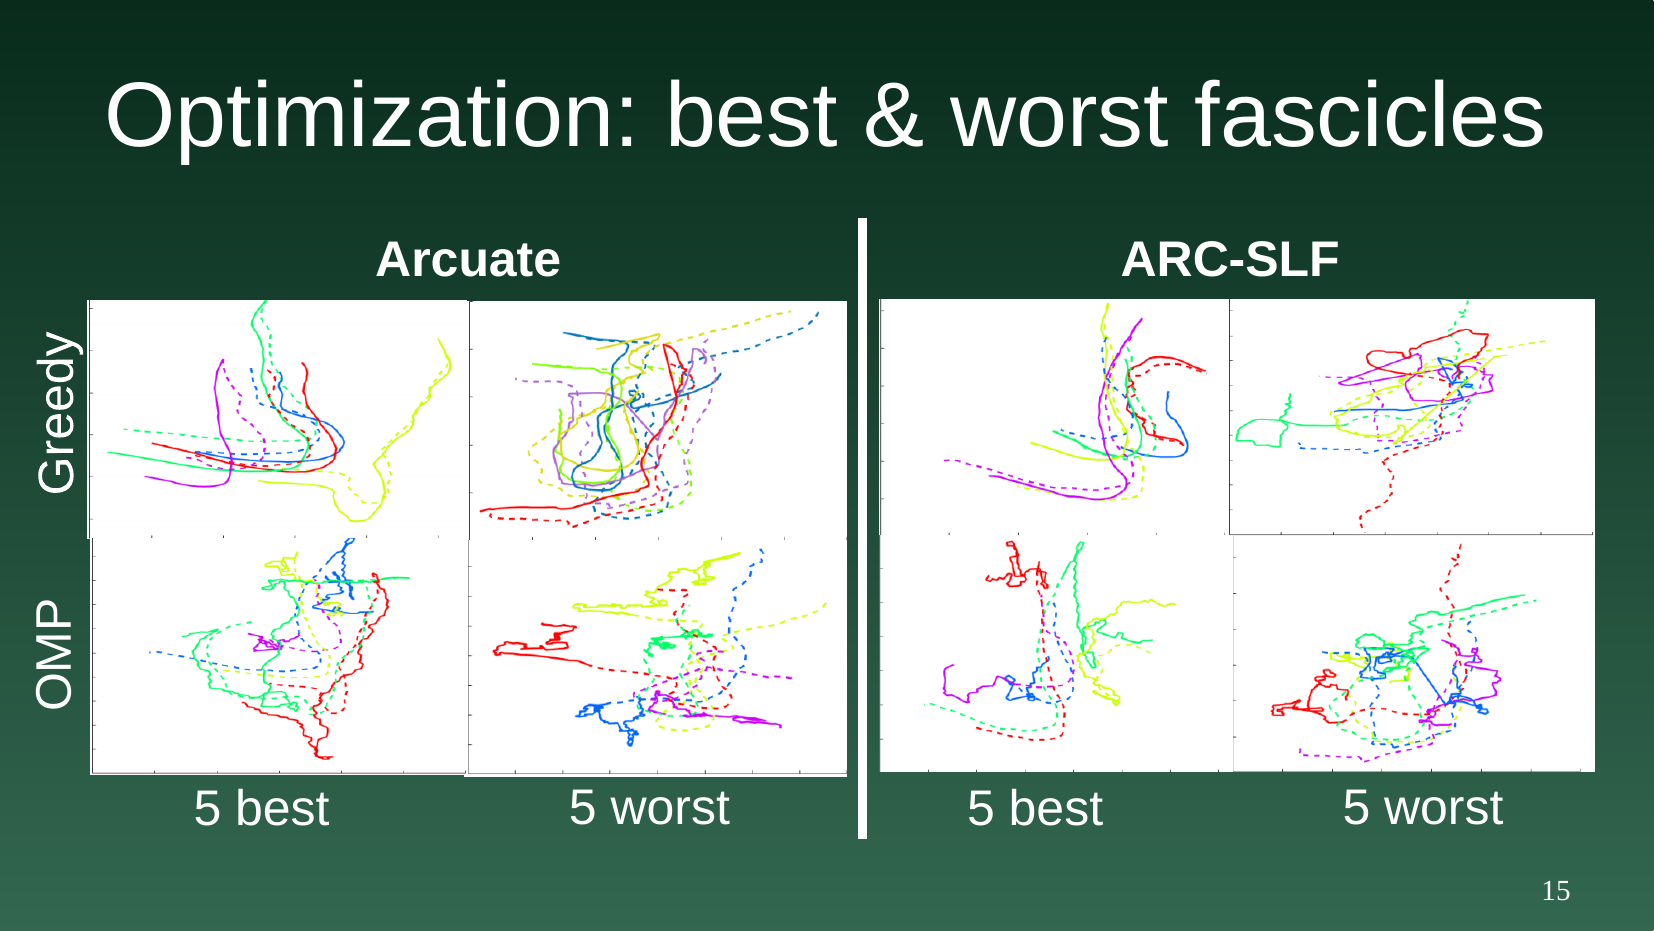

# Optimization: best & worst fascicles
Arcuate
ARC-SLF
Greedy
OMP
5 worst
5 worst
5 best
5 best
15